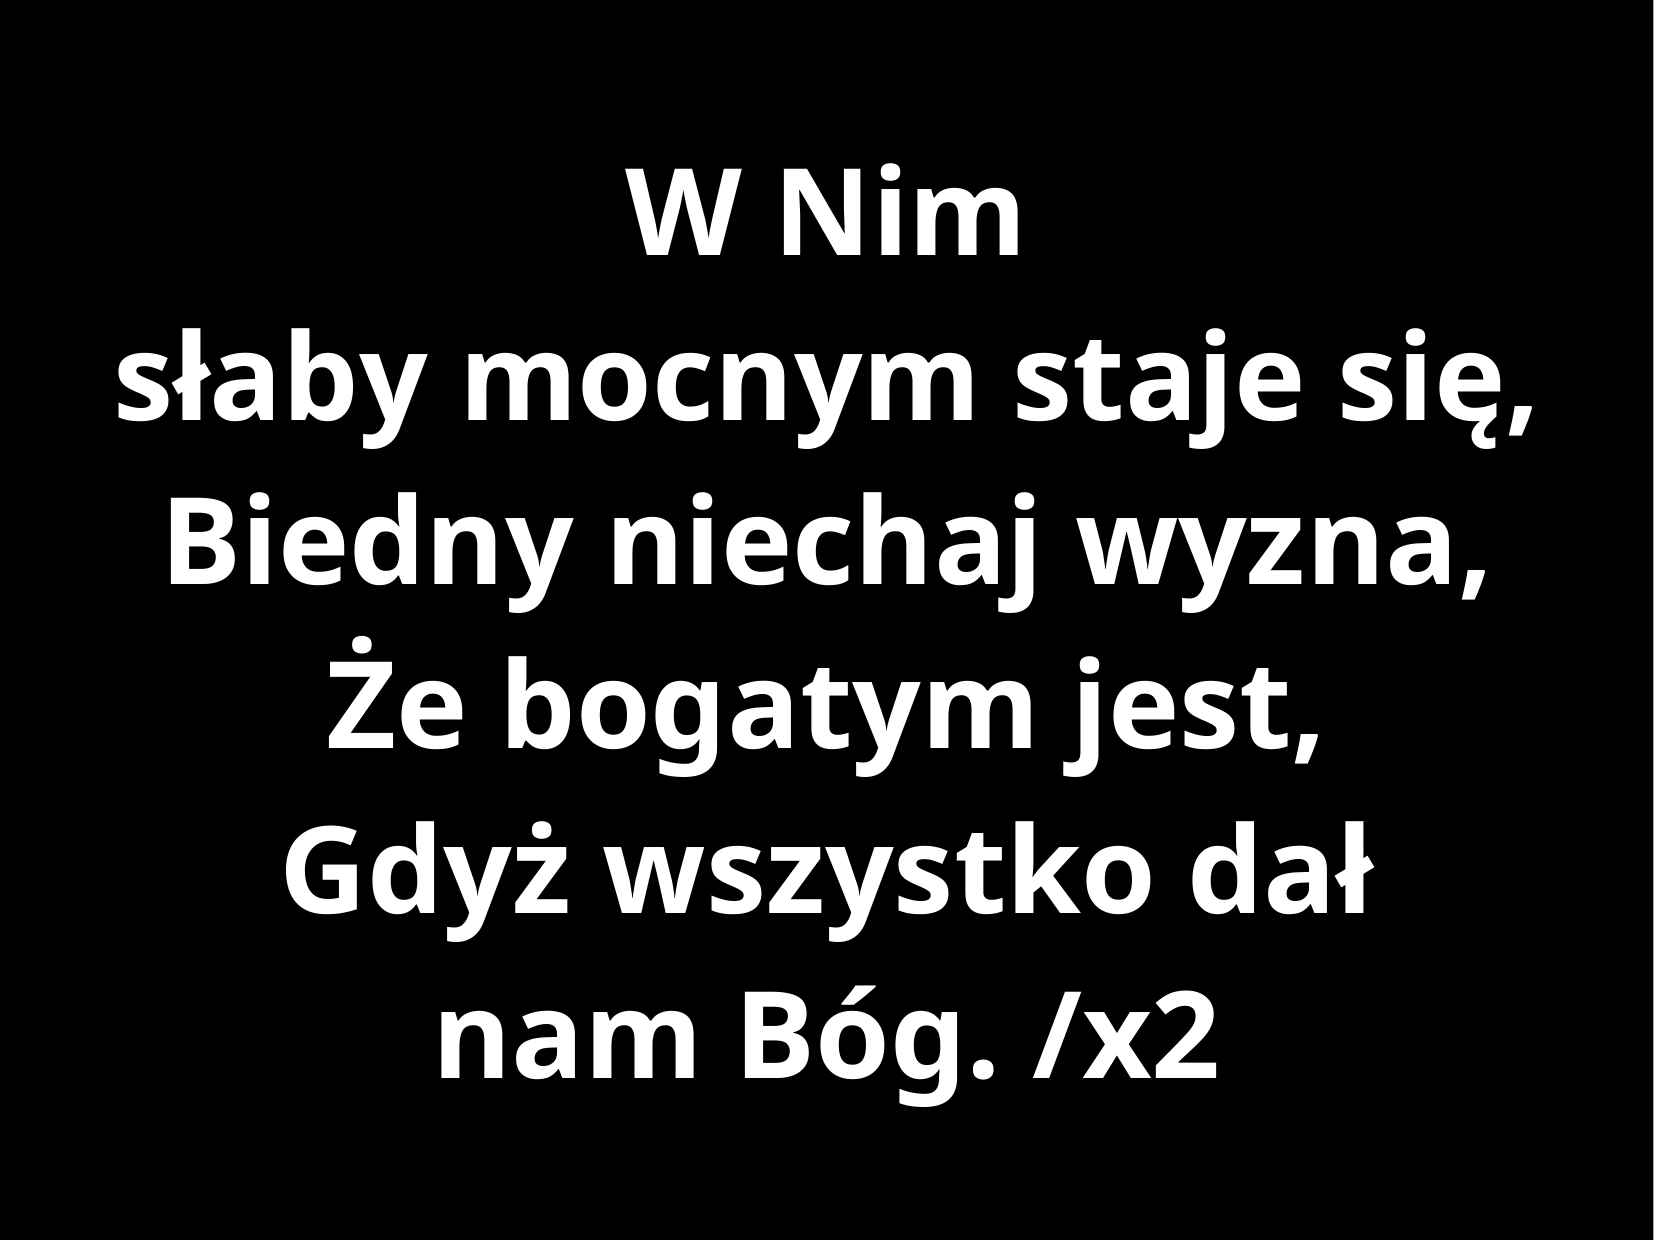

# W Nim
słaby mocnym staje się,
Biedny niechaj wyzna,
Że bogatym jest,
Gdyż wszystko dał
nam Bóg. /x2